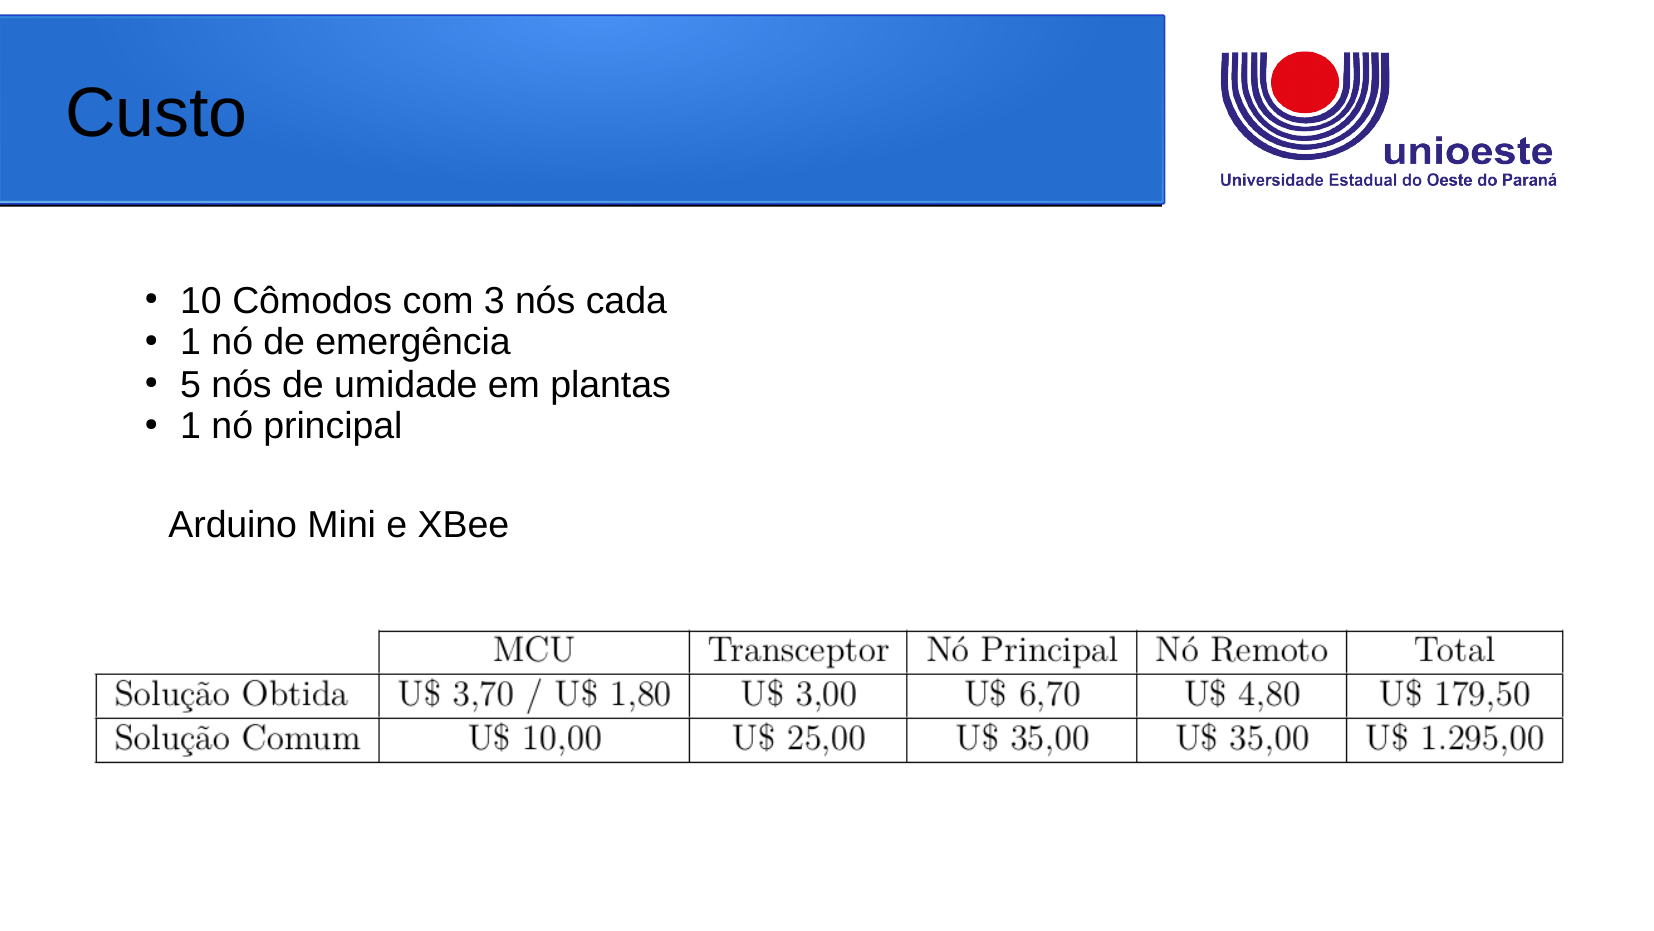

# Custo
10 Cômodos com 3 nós cada
1 nó de emergência
5 nós de umidade em plantas
1 nó principal
Arduino Mini e XBee